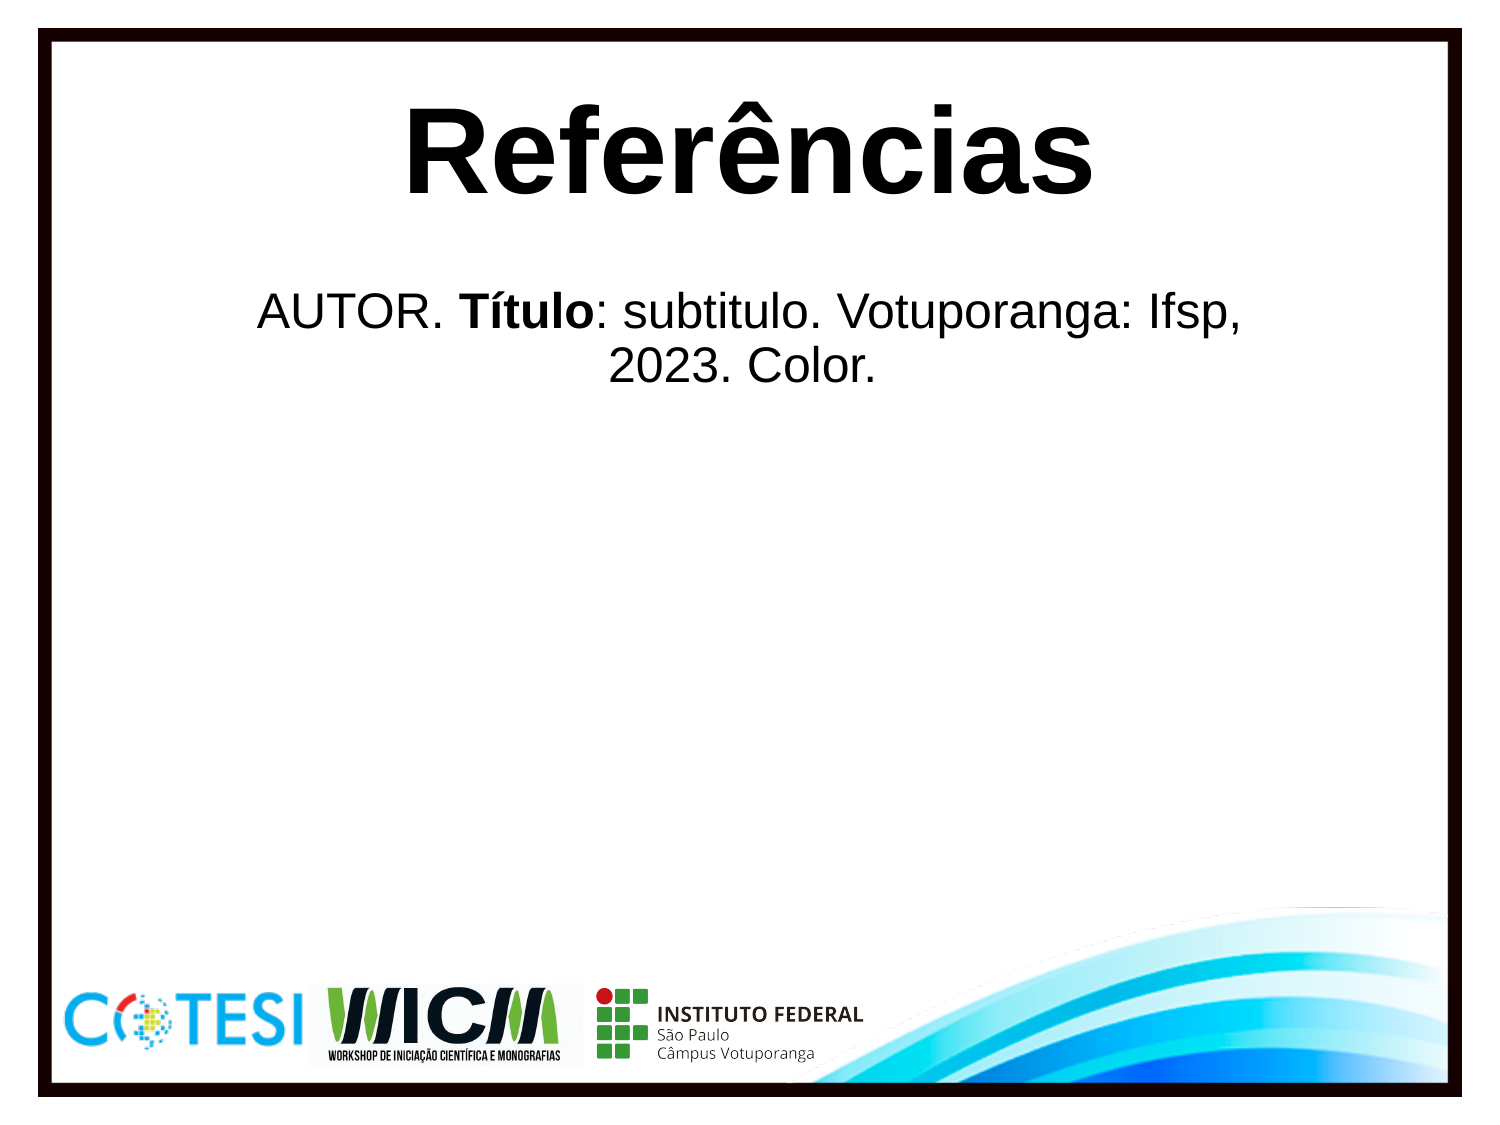

Referências
# AUTOR. Título: subtitulo. Votuporanga: Ifsp, 2023. Color.